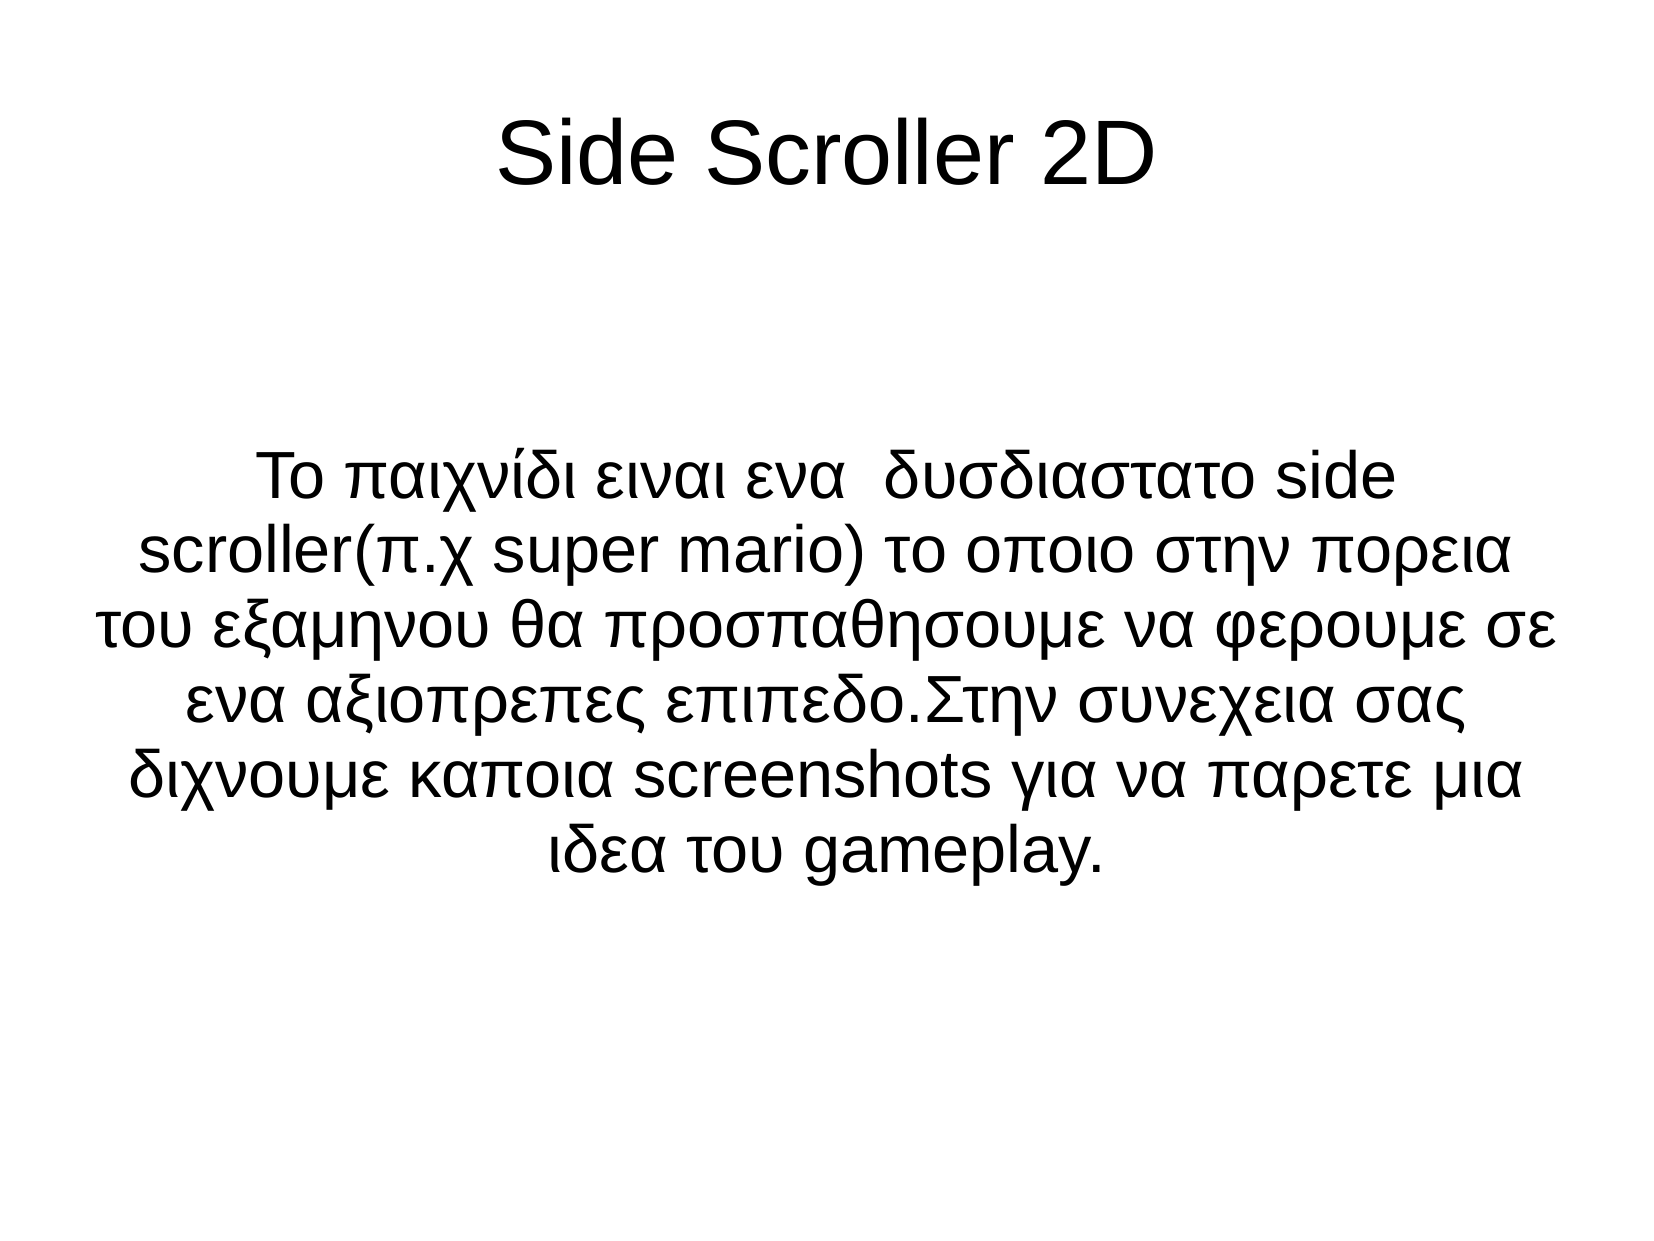

# Side Scroller 2D
Το παιχνίδι ειναι ενα δυσδιαστατο side scroller(π.χ super mario) το οποιο στην πορεια του εξαμηνου θα προσπαθησουμε να φερουμε σε ενα αξιοπρεπες επιπεδο.Στην συνεχεια σας διχνουμε καποια screenshots για να παρετε μια ιδεα του gameplay.